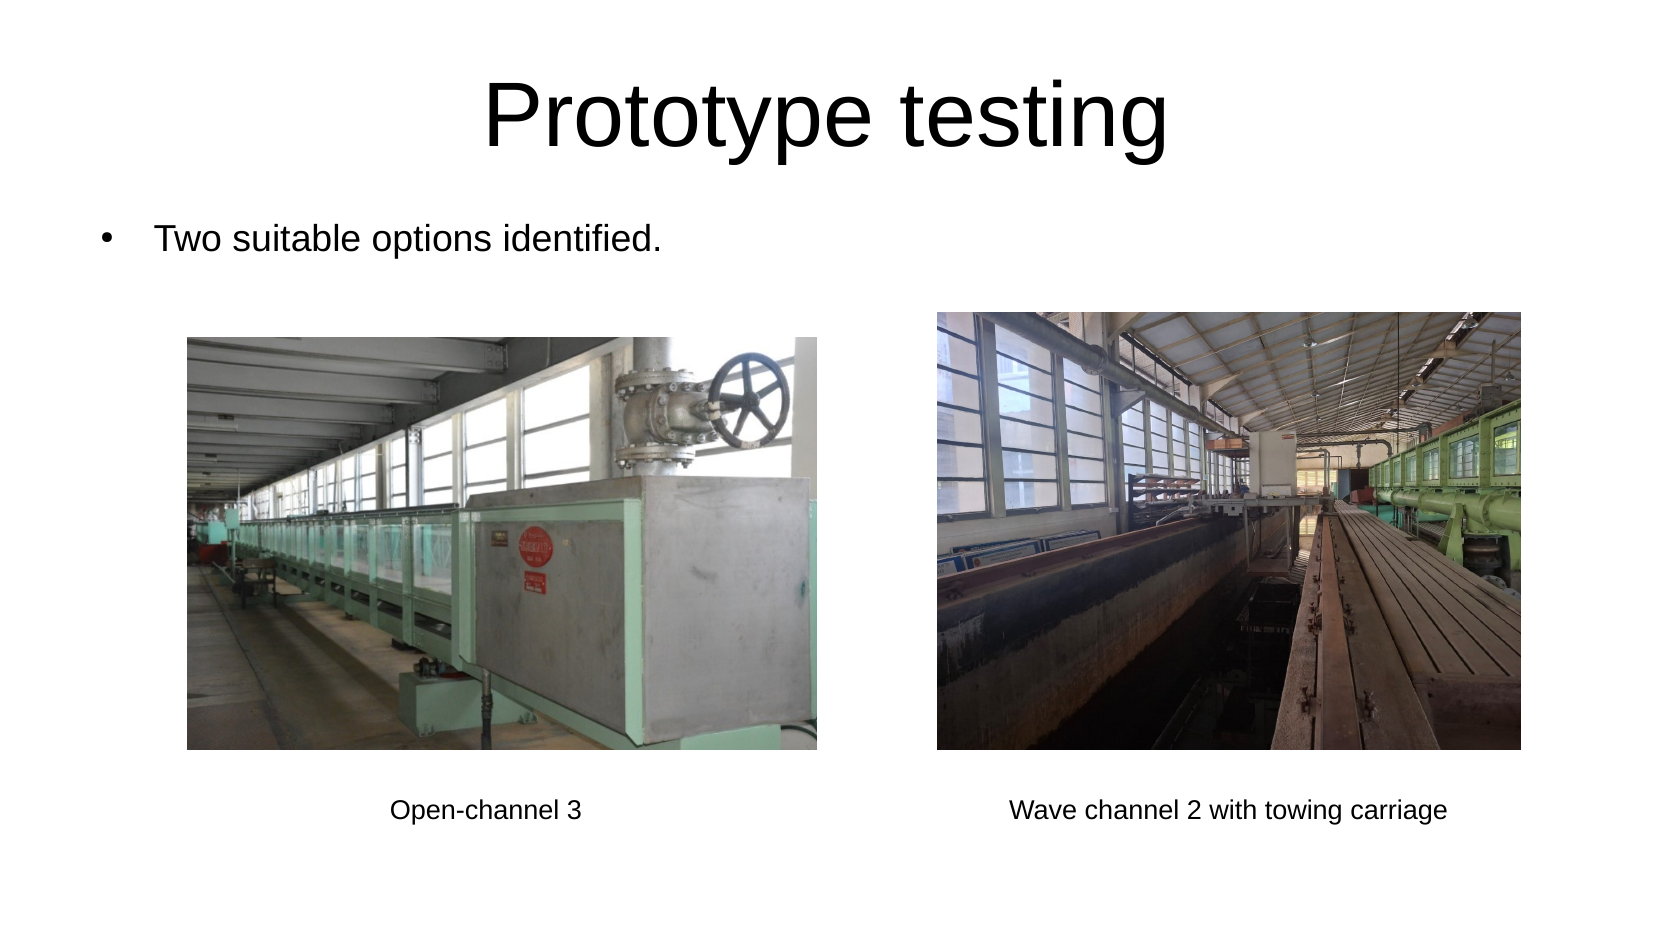

# Prototype testing
Two suitable options identified.
Open-channel 3
Wave channel 2 with towing carriage